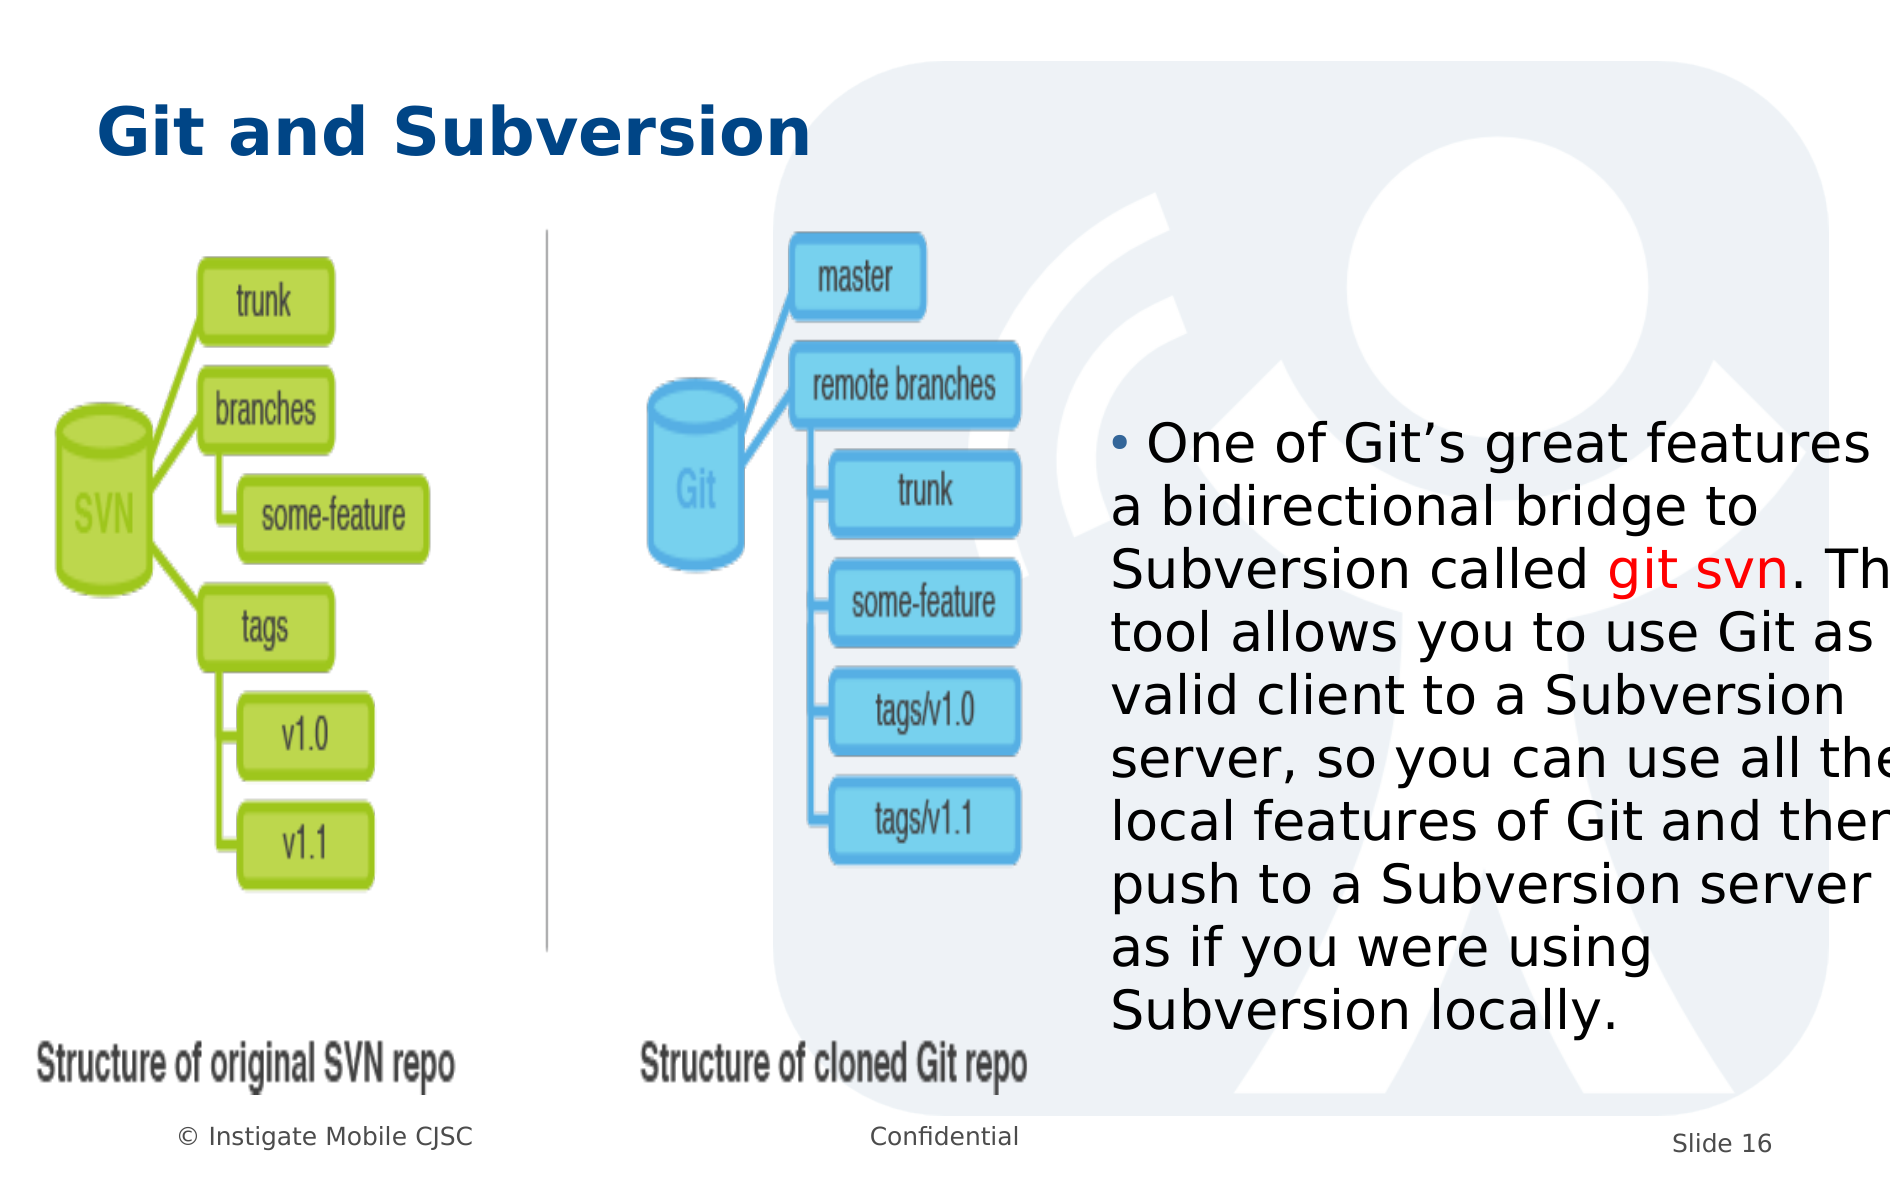

# Git and Subversion
 One of Git’s great features is a bidirectional bridge to Subversion called git svn. This tool allows you to use Git as a valid client to a Subversion server, so you can use all the local features of Git and then push to a Subversion server as if you were using Subversion locally.